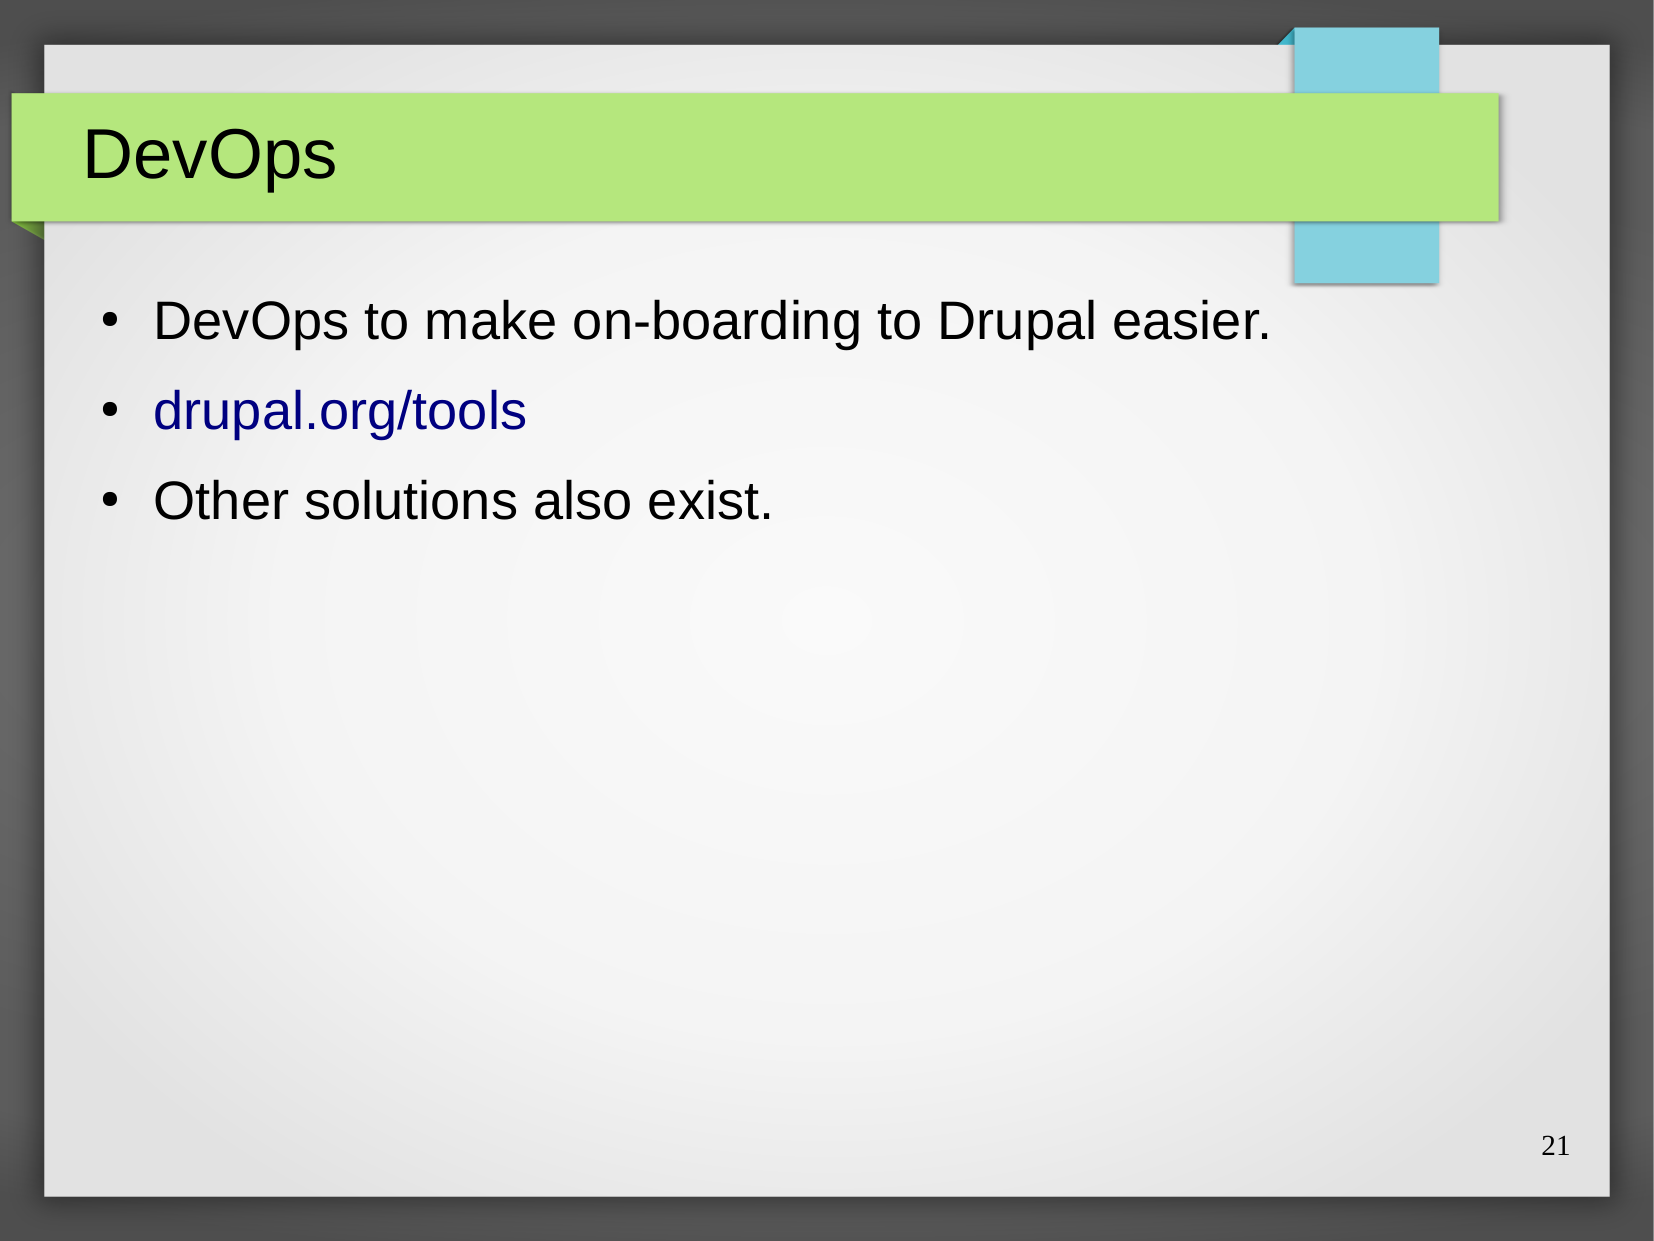

# DevOps
DevOps to make on-boarding to Drupal easier.
drupal.org/tools
Other solutions also exist.
21